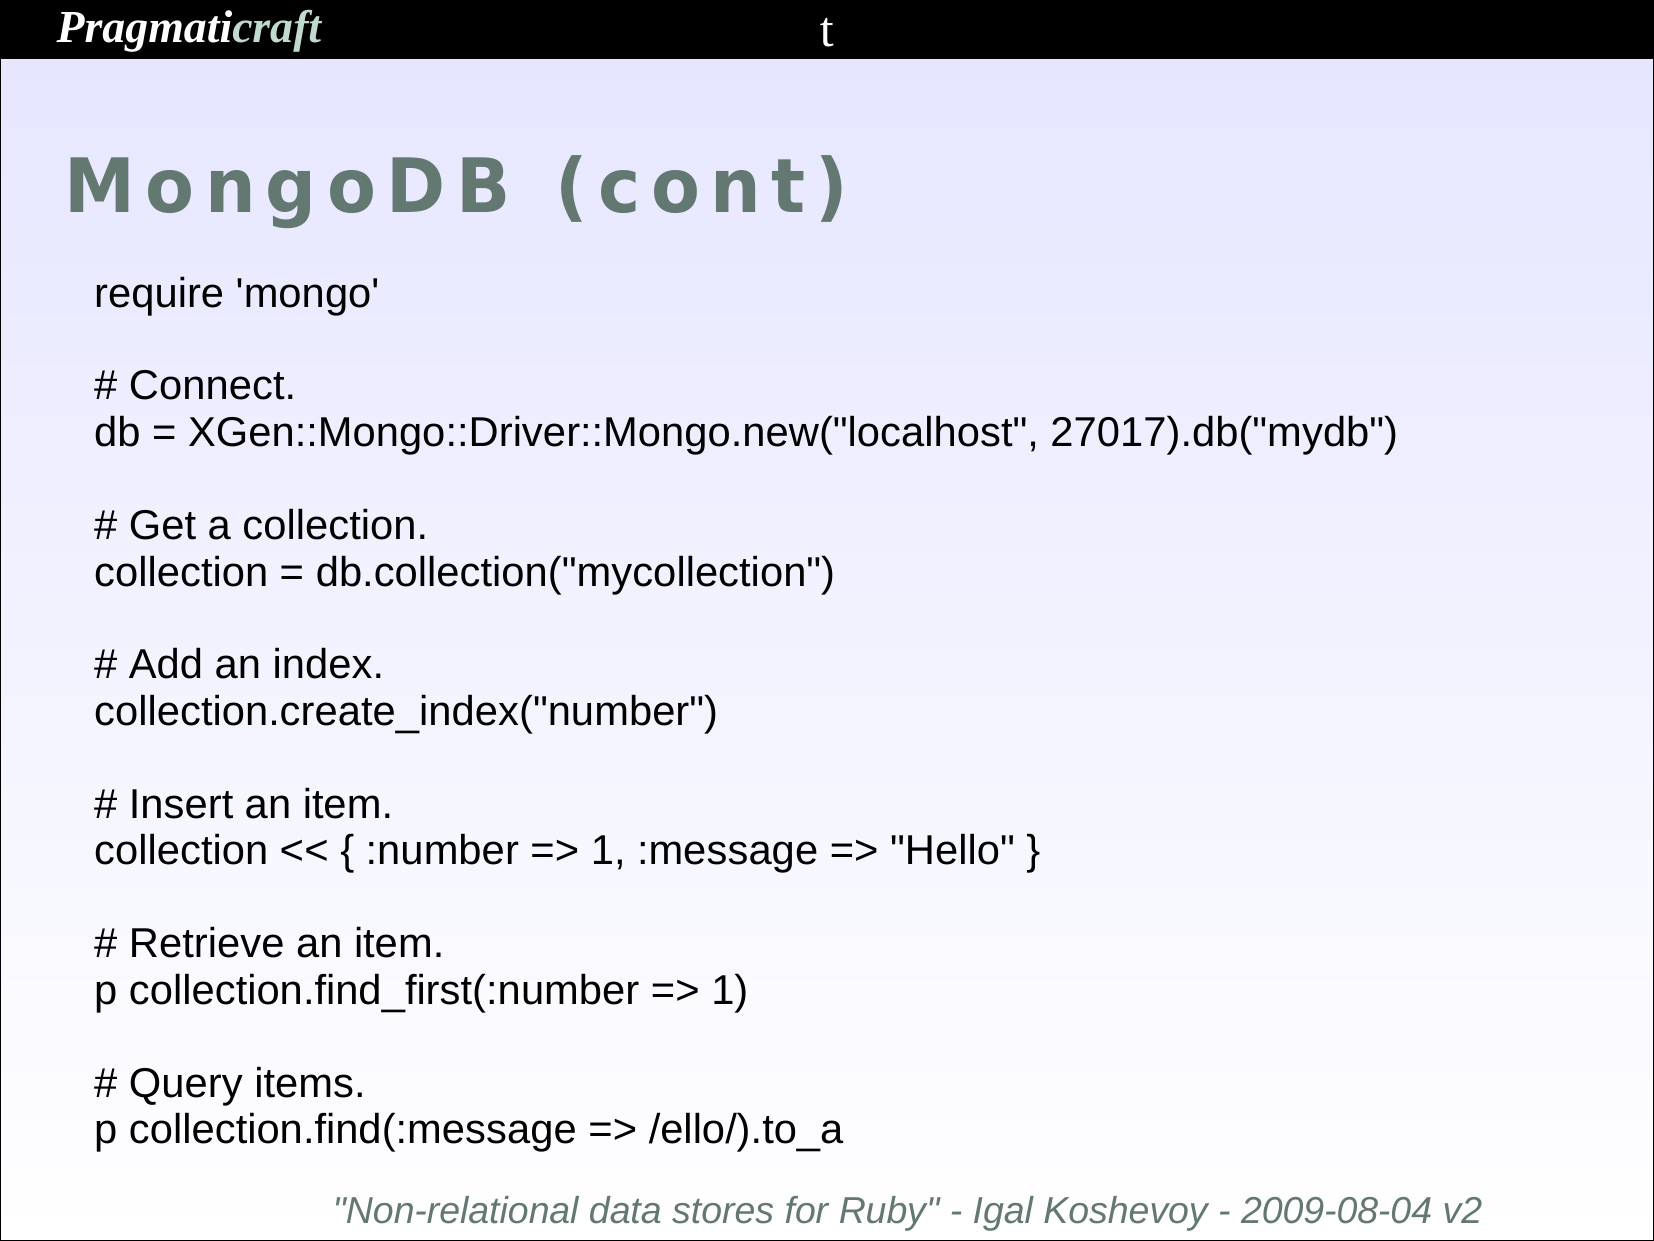

# MongoDB (cont)
require 'mongo'
# Connect.
db = XGen::Mongo::Driver::Mongo.new("localhost", 27017).db("mydb")
# Get a collection.
collection = db.collection("mycollection")
# Add an index.
collection.create_index("number")
# Insert an item.
collection << { :number => 1, :message => "Hello" }
# Retrieve an item.
p collection.find_first(:number => 1)
# Query items.
p collection.find(:message => /ello/).to_a